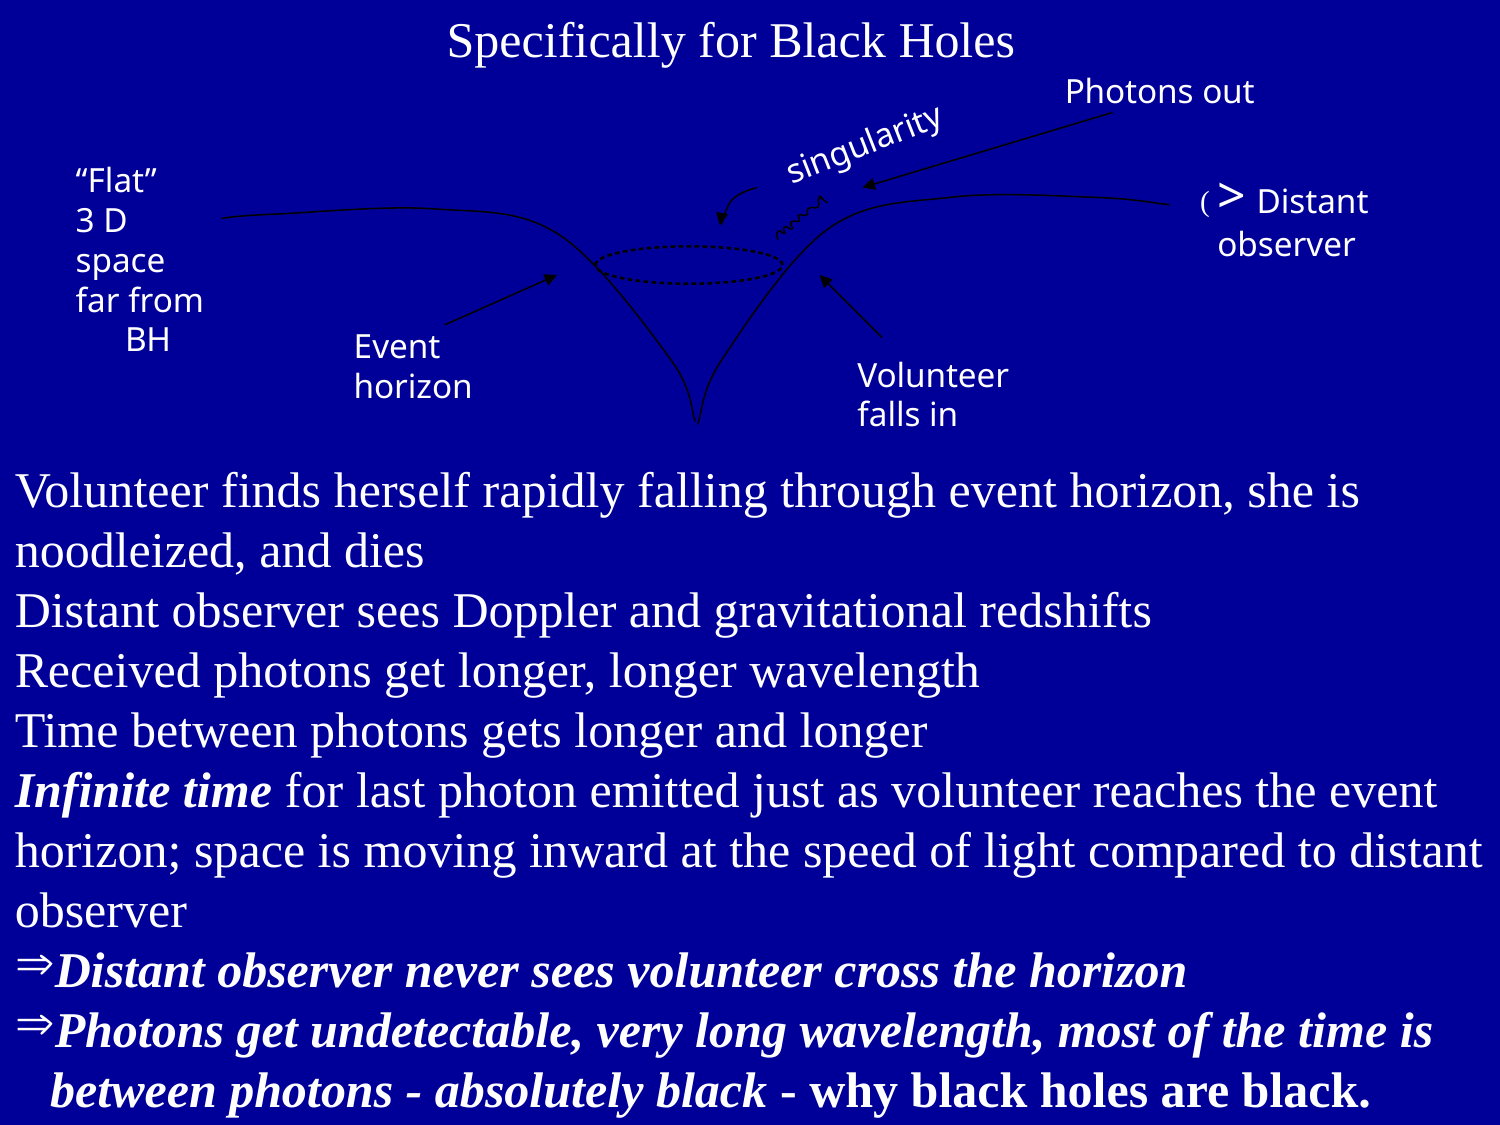

Specifically for Black Holes
Photons out
singularity
“Flat”
3 D
space
far from
BH
> Distant
observer
(
Event
horizon
Volunteer
falls in
Volunteer finds herself rapidly falling through event horizon, she is noodleized, and dies
Distant observer sees Doppler and gravitational redshifts
Received photons get longer, longer wavelength
Time between photons gets longer and longer
Infinite time for last photon emitted just as volunteer reaches the event horizon; space is moving inward at the speed of light compared to distant observer
Distant observer never sees volunteer cross the horizon
Photons get undetectable, very long wavelength, most of the time is between photons - absolutely black - why black holes are black.